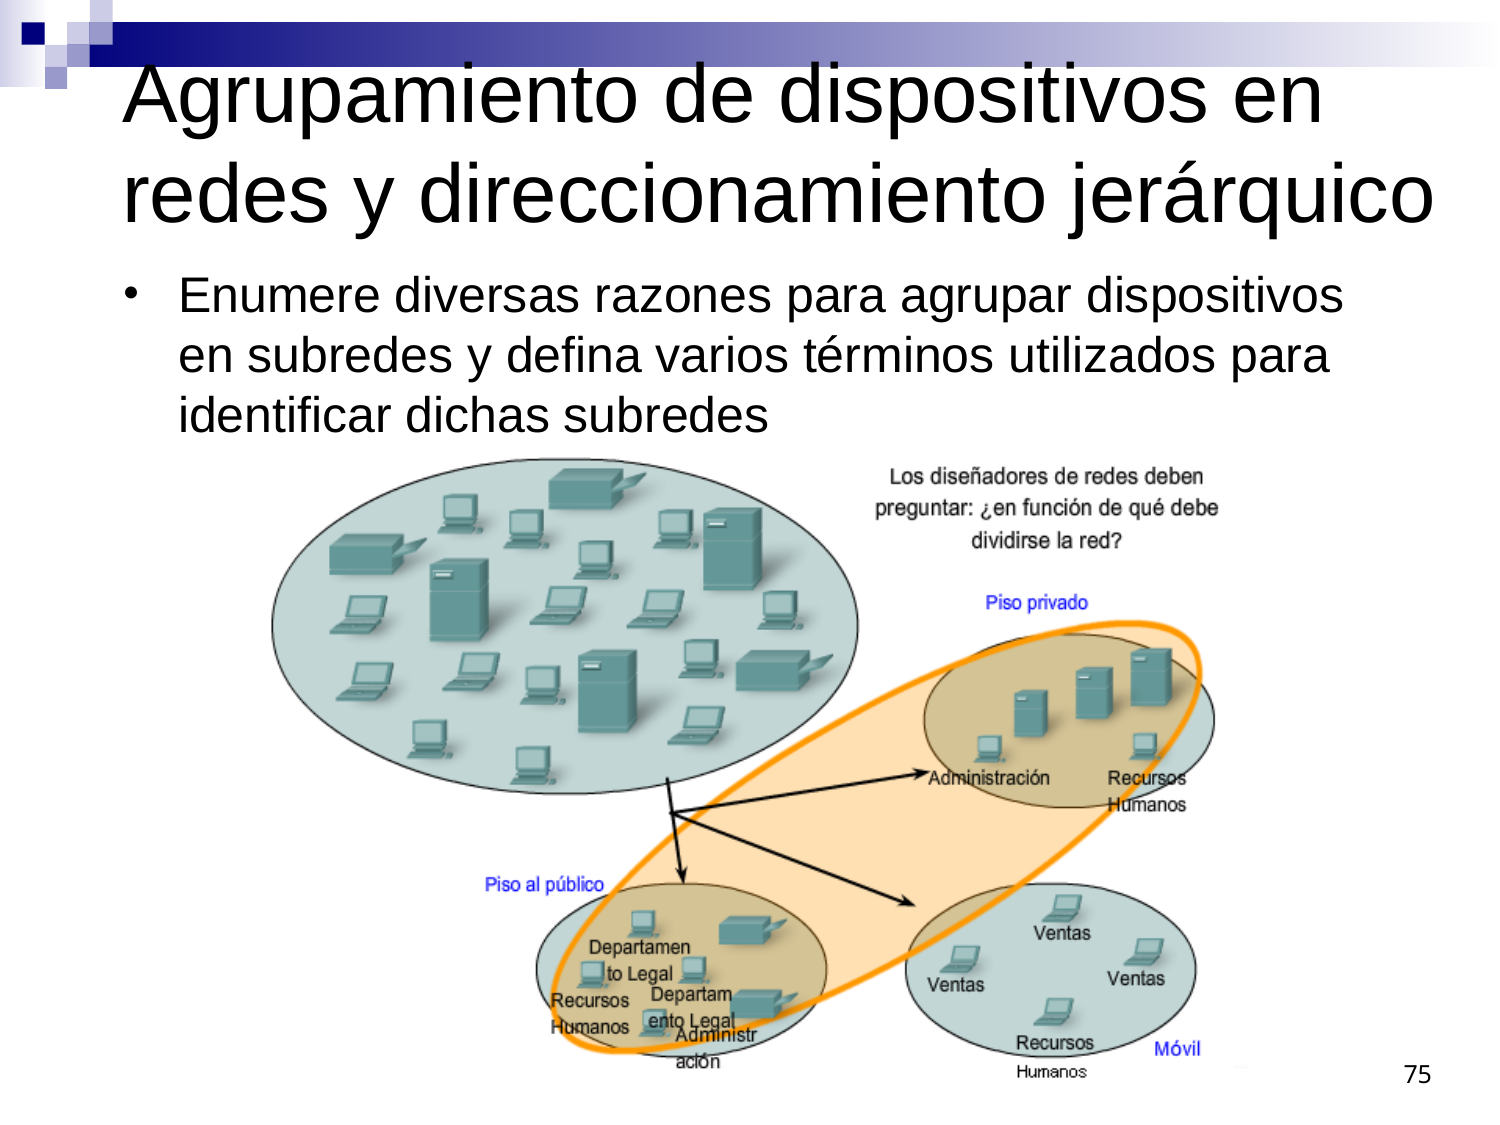

Agrupamiento de dispositivos en redes y direccionamiento jerárquico
Enumere diversas razones para agrupar dispositivos en subredes y defina varios términos utilizados para identificar dichas subredes